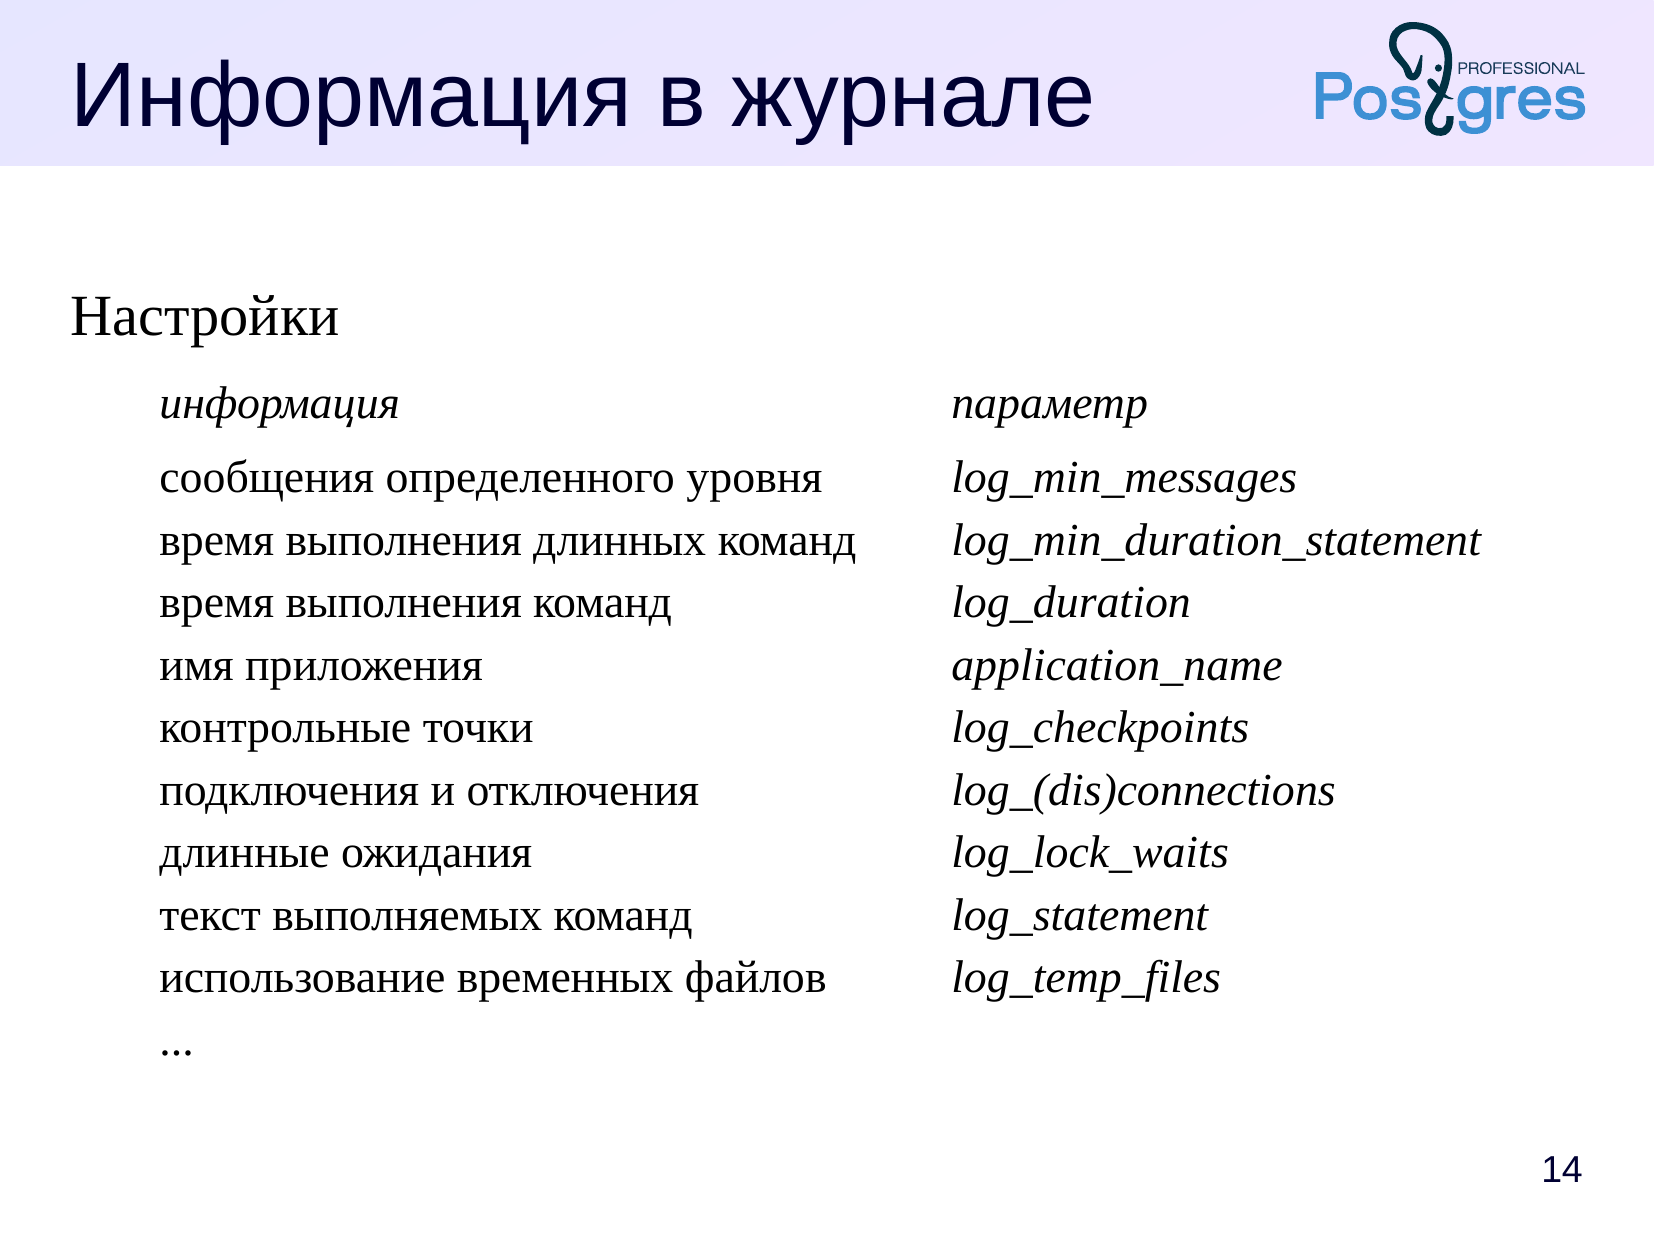

# Информация в журнале
Настройки
информация	параметр
сообщения определенного уровня	log_min_messages
время выполнения длинных команд	log_min_duration_statement
время выполнения команд	log_duration
имя приложения	application_name
контрольные точки	log_checkpoints
подключения и отключения	log_(dis)connections
длинные ожидания	log_lock_waits
текст выполняемых команд	log_statement
использование временных файлов	log_temp_files
...